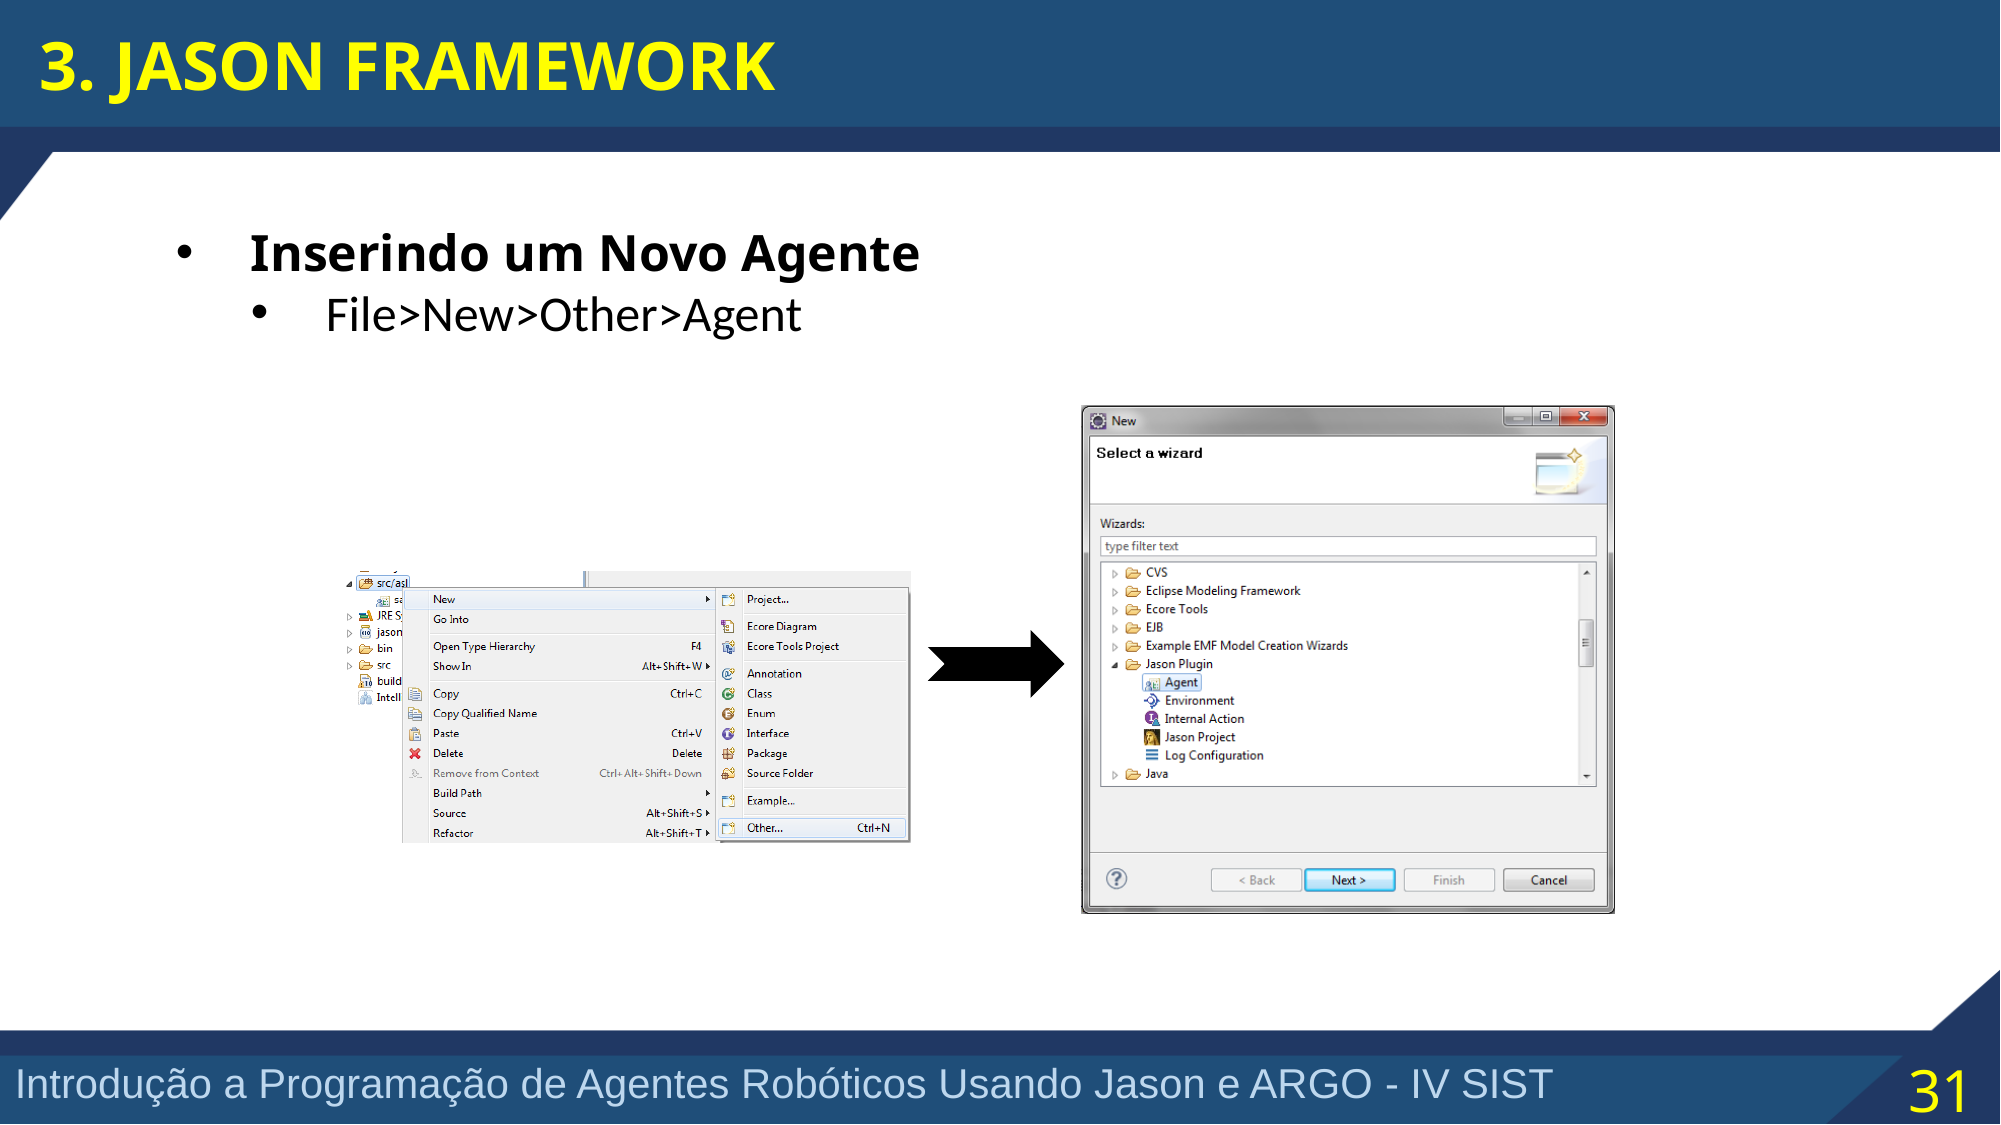

3. JASON FRAMEWORK
Inserindo um Novo Agente
File>New>Other>Agent